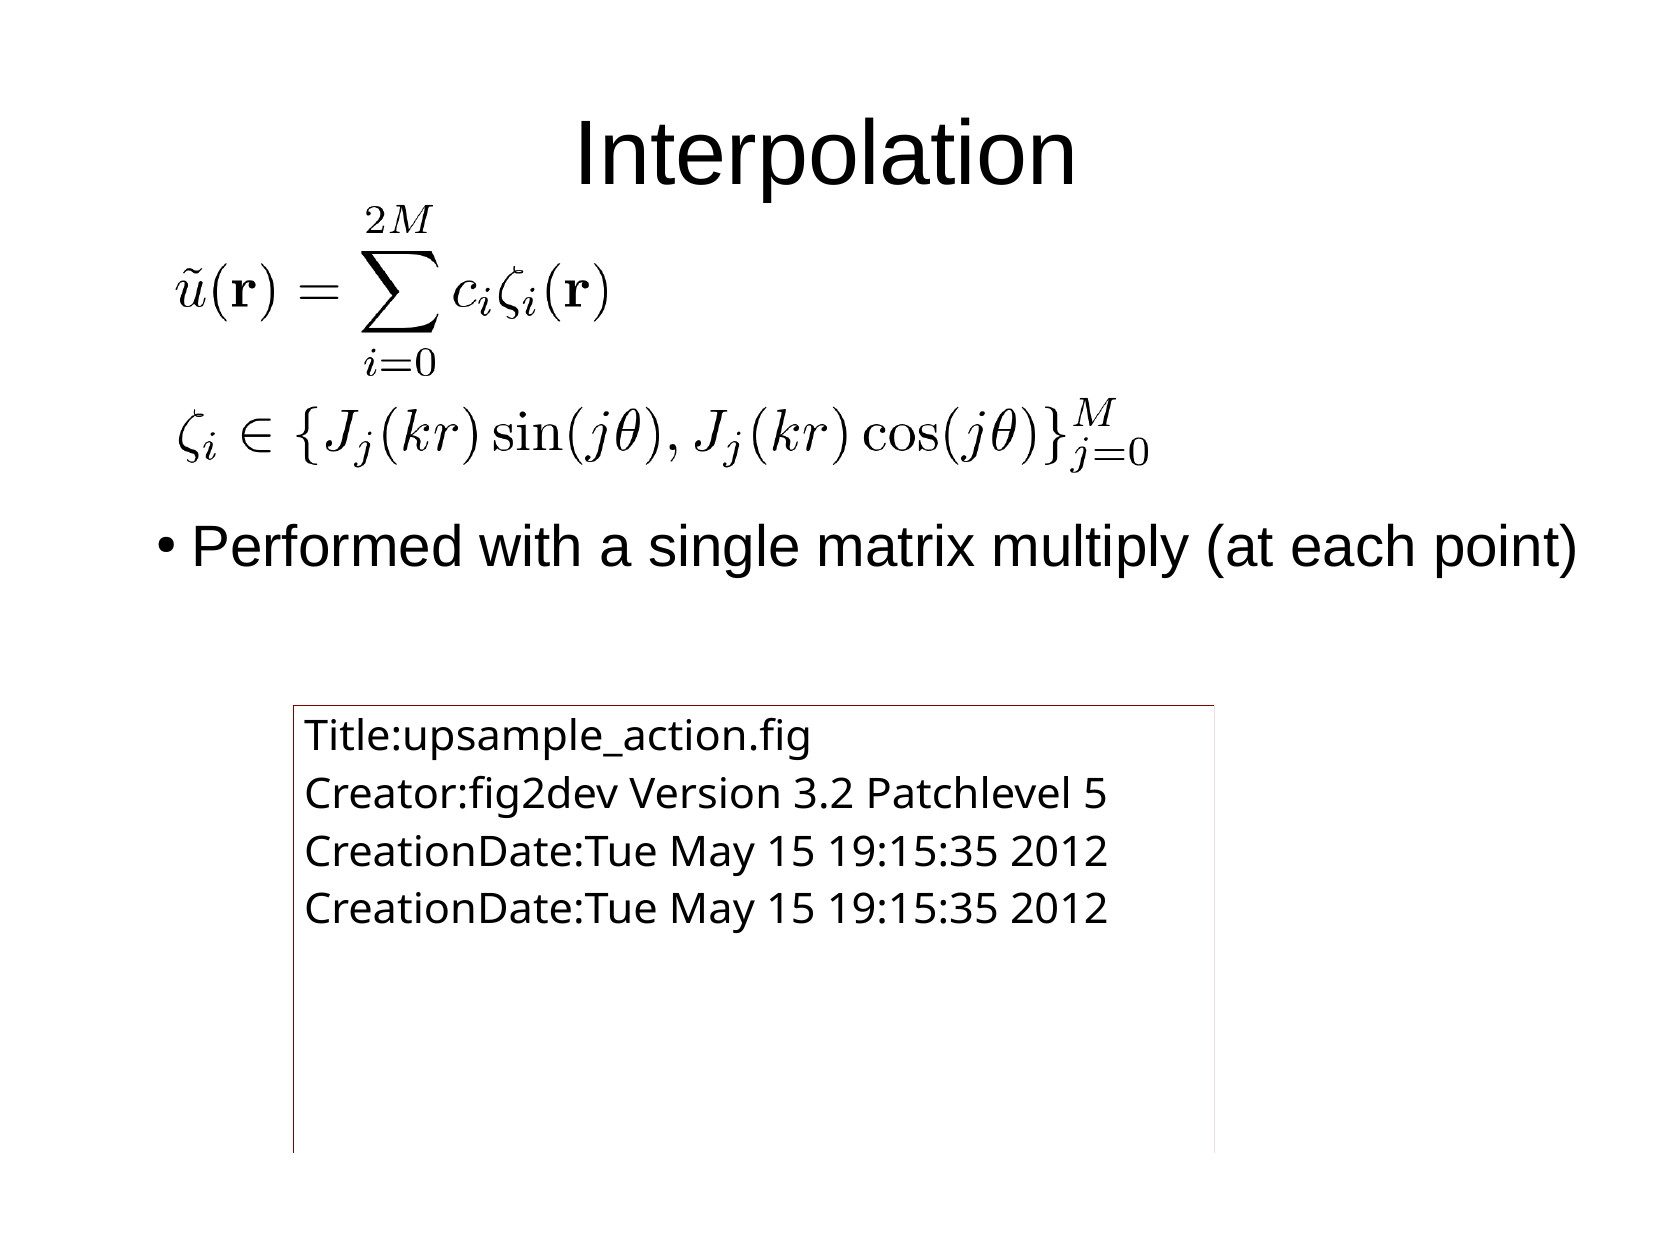

# Interpolation
Performed with a single matrix multiply (at each point)